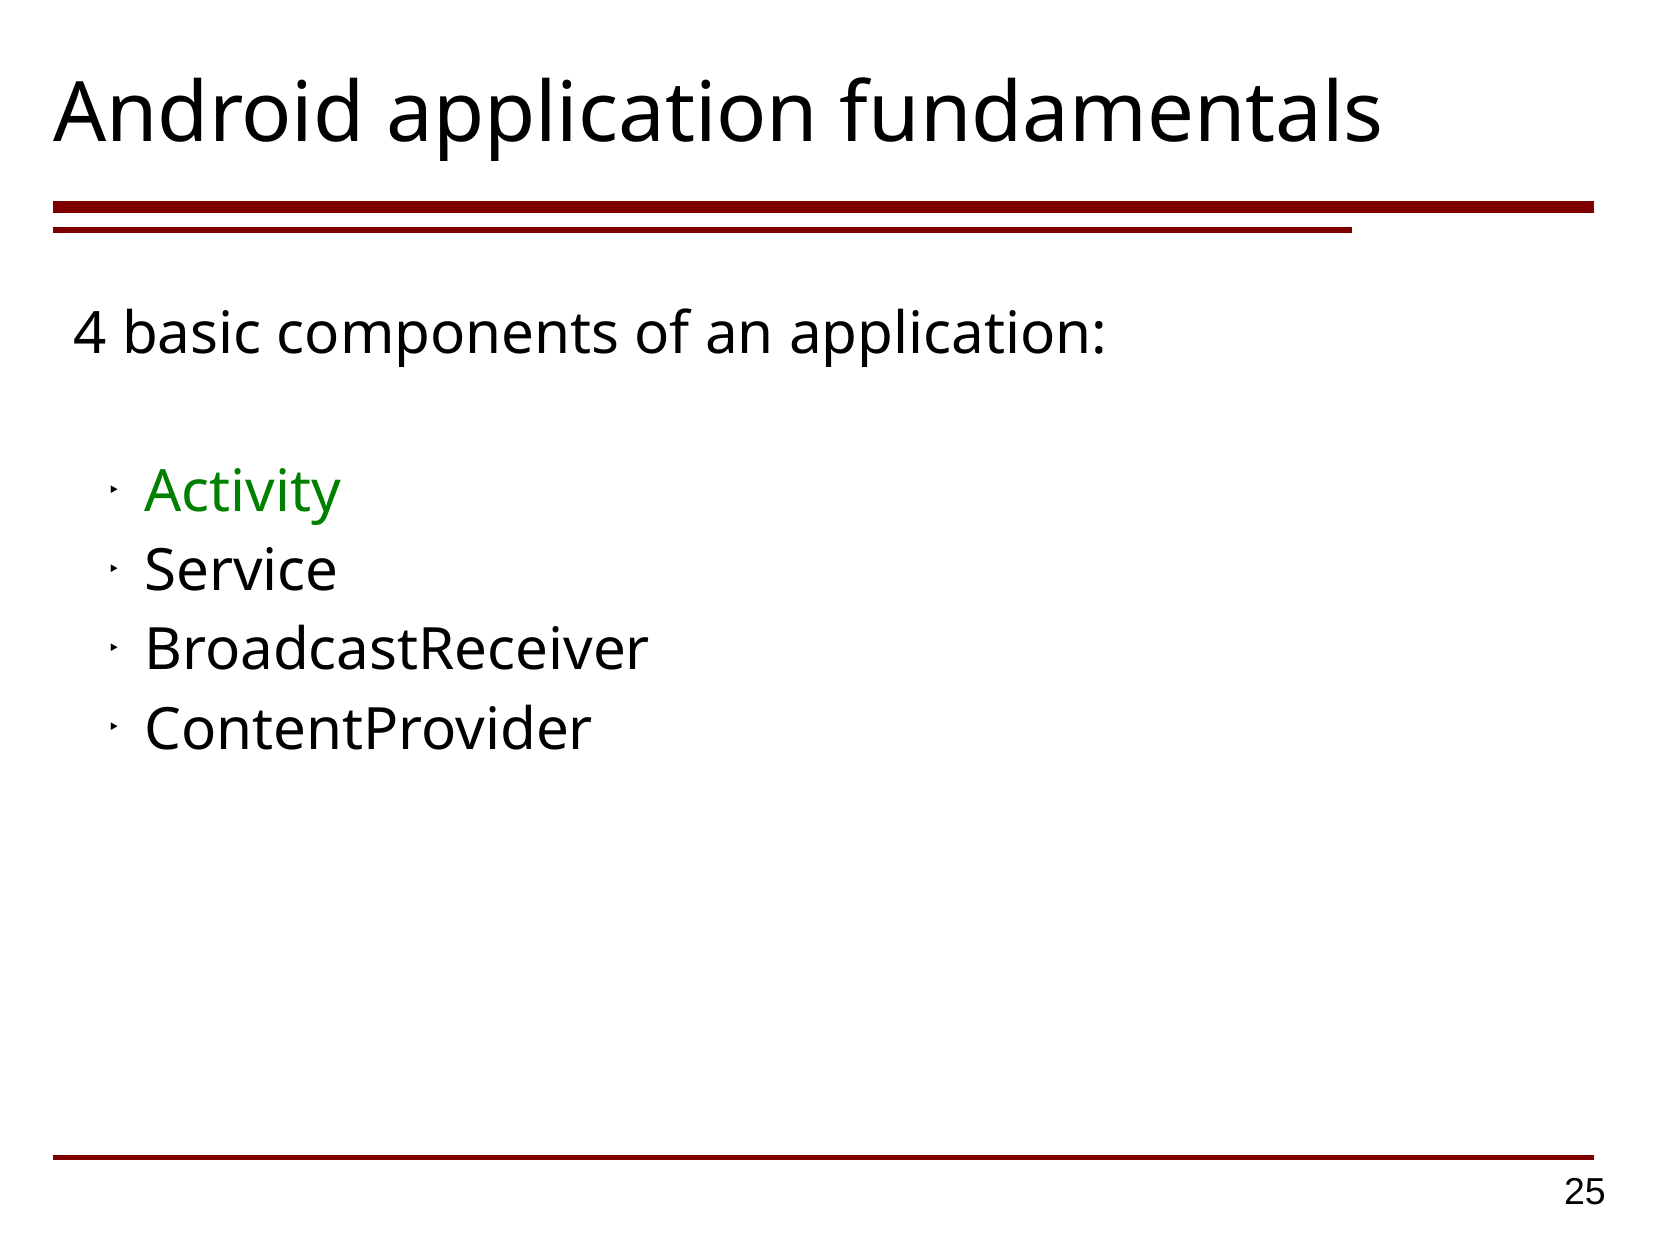

# Android application fundamentals
4 basic components of an application:
Activity
Service
BroadcastReceiver
ContentProvider